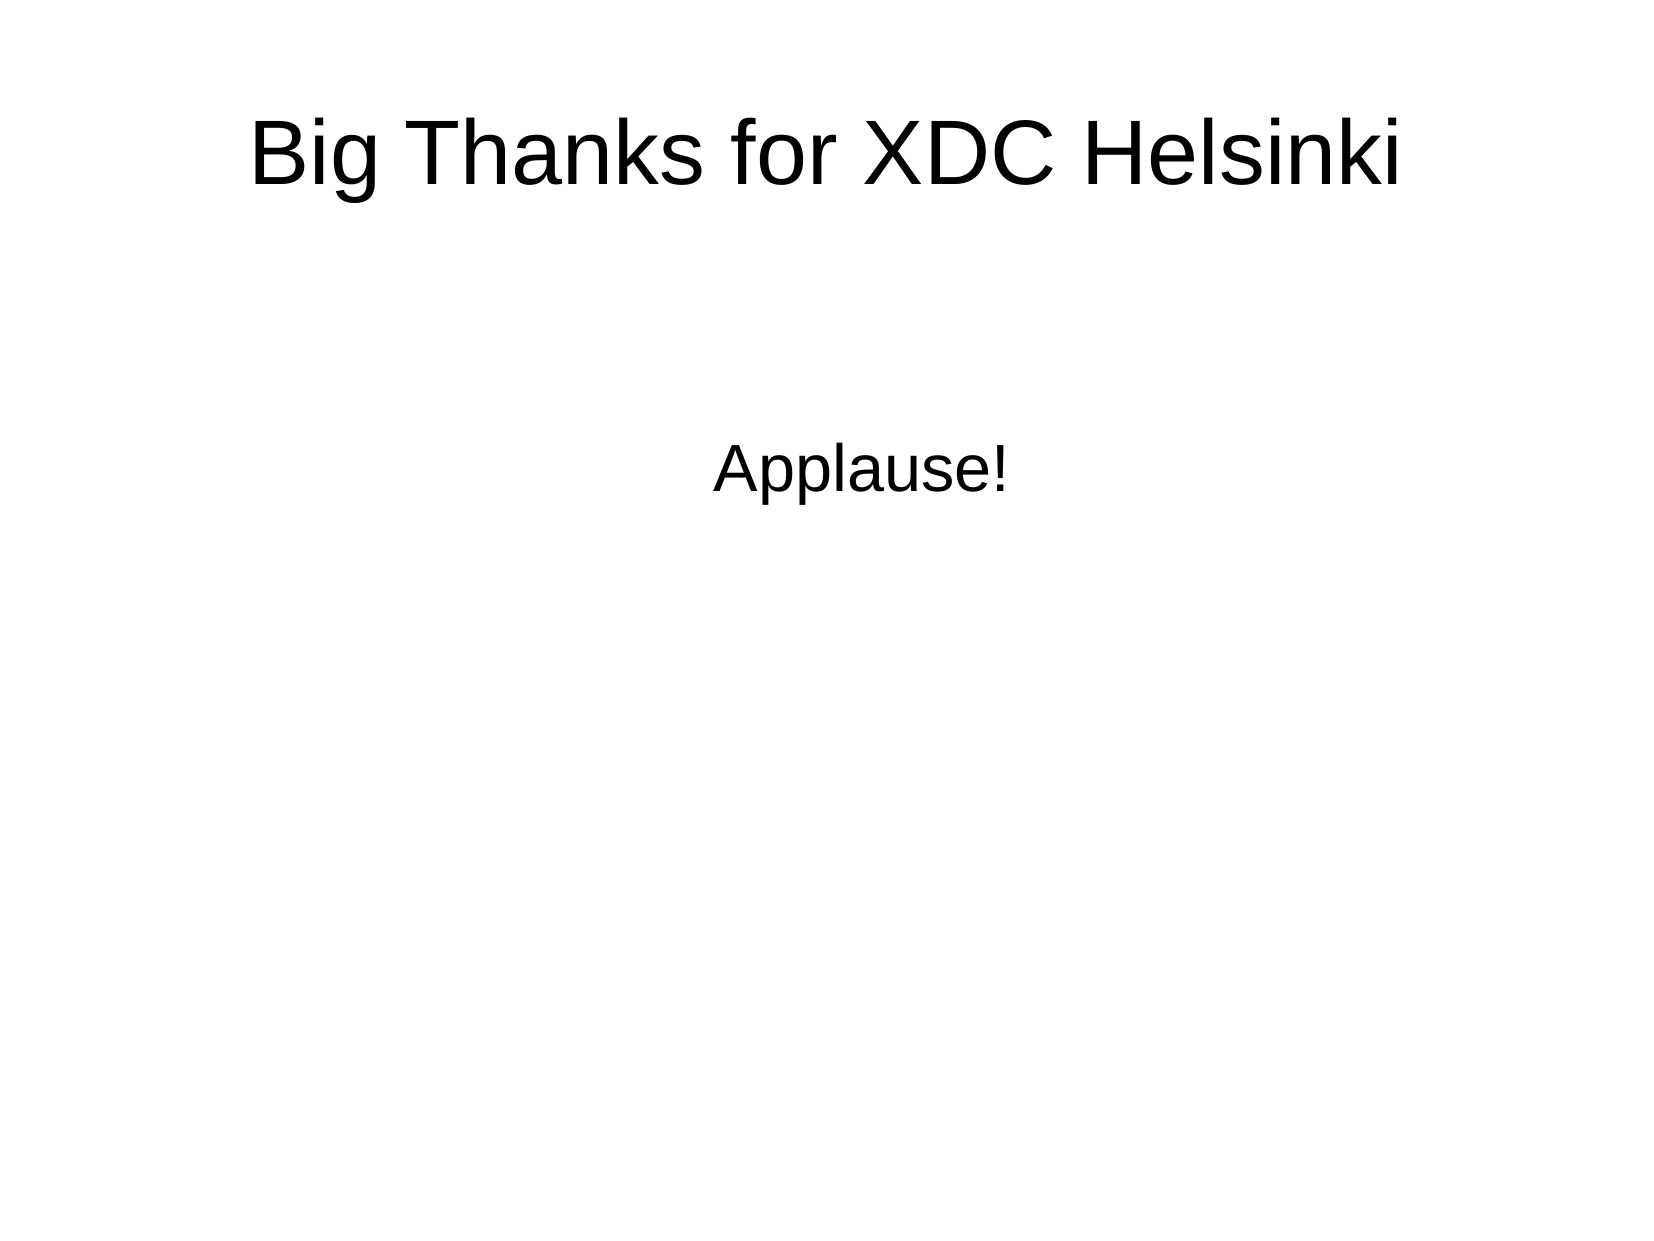

# Big Thanks for XDC Helsinki
Applause!